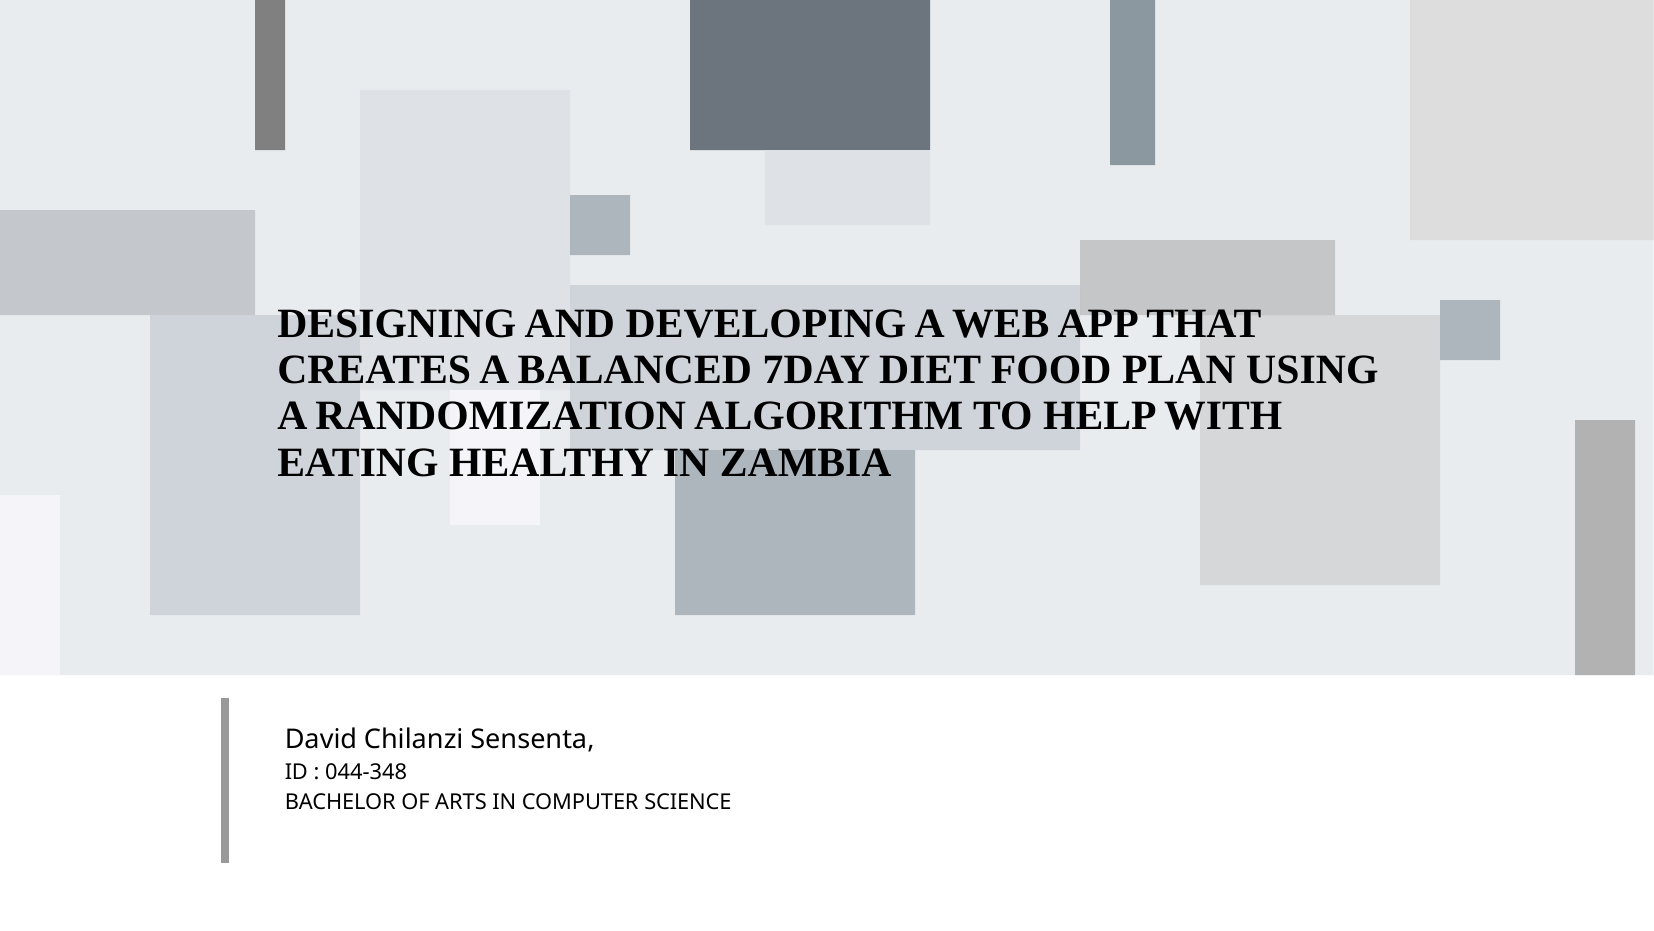

DESIGNING AND DEVELOPING A WEB APP THAT CREATES A BALANCED 7DAY DIET FOOD PLAN USING A RANDOMIZATION ALGORITHM TO HELP WITH EATING HEALTHY IN ZAMBIA
David Chilanzi Sensenta,
ID : 044-348
BACHELOR OF ARTS IN COMPUTER SCIENCE